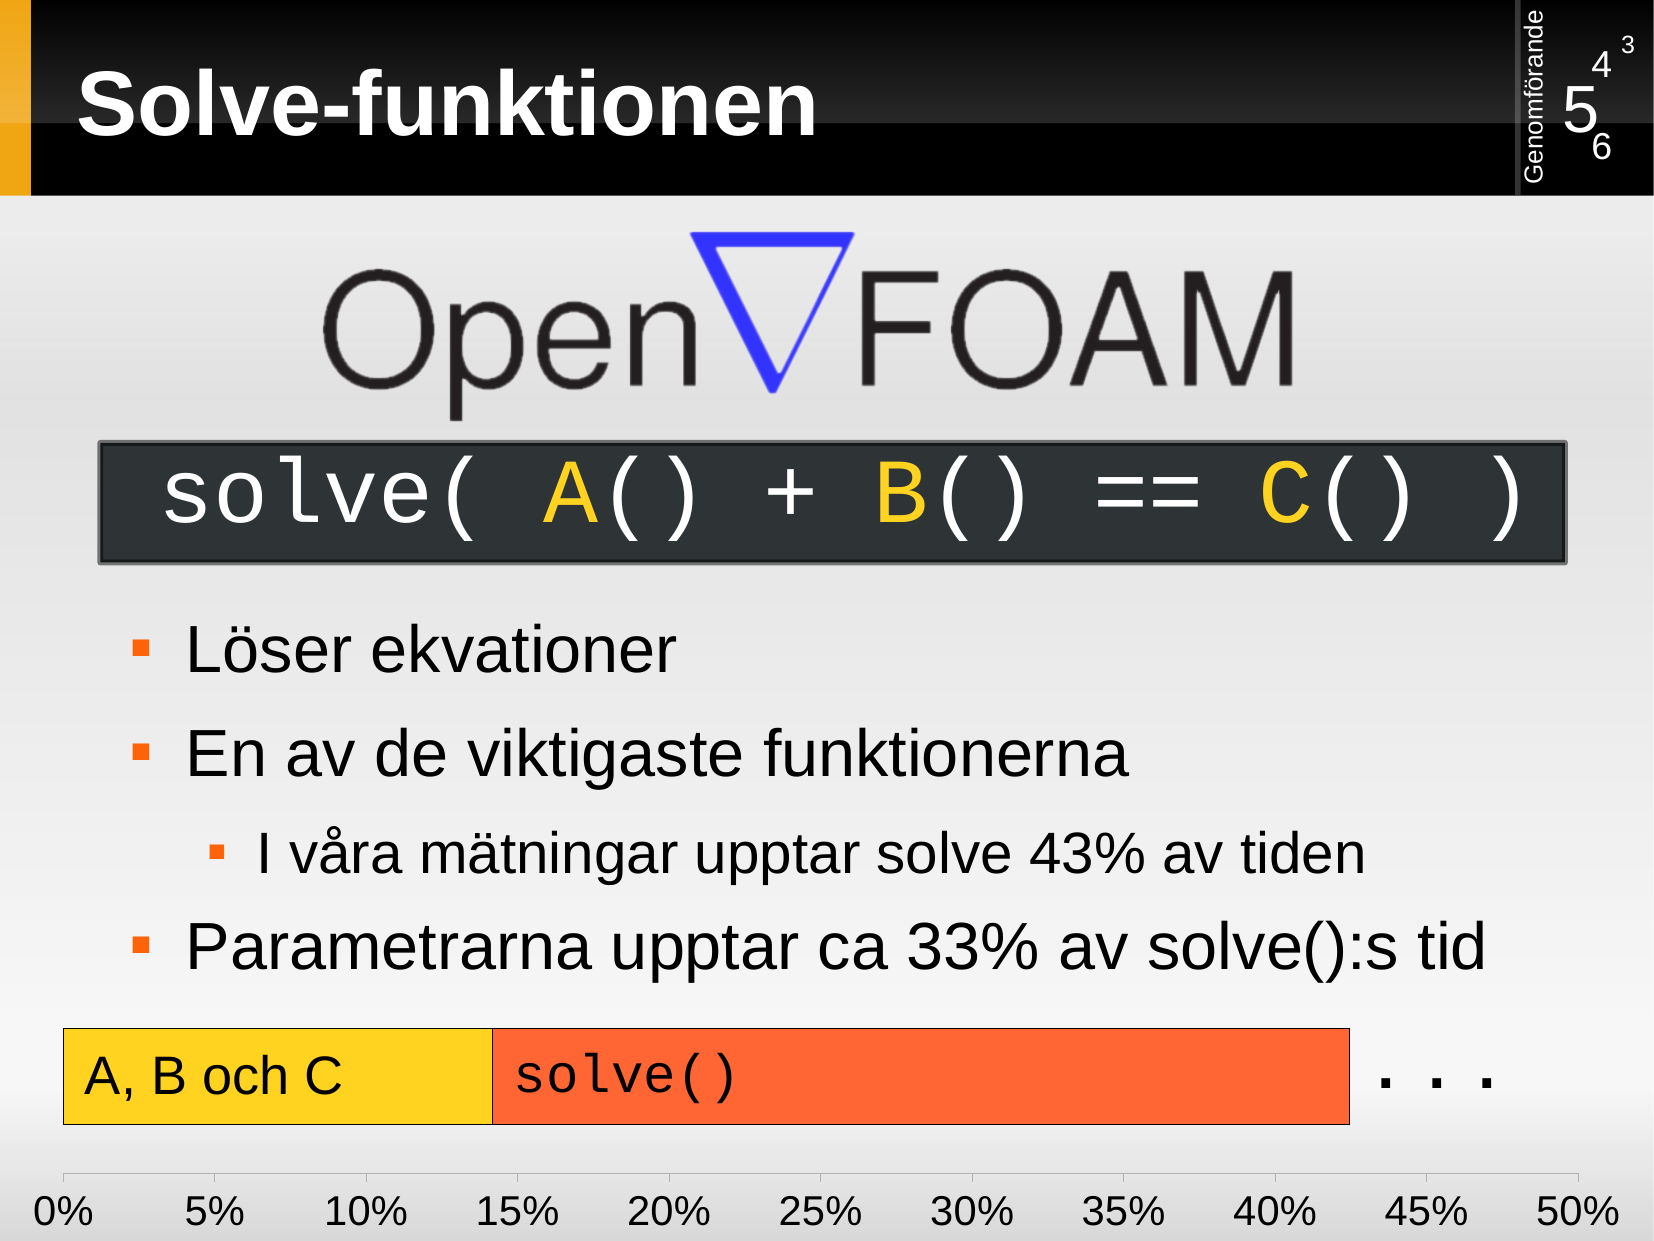

# Solve-funktionen
3
4
5
Genomförande
6
 solve( A() + B() == C() )
Löser ekvationer
En av de viktigaste funktionerna
I våra mätningar upptar solve 43% av tiden
Parametrarna upptar ca 33% av solve():s tid
### Chart
| Category | A | B | C |
|---|---|---|---|
| a | 0.141481481 | 0.282962963 | 0.575555556 |. . .
A, B och C
solve()